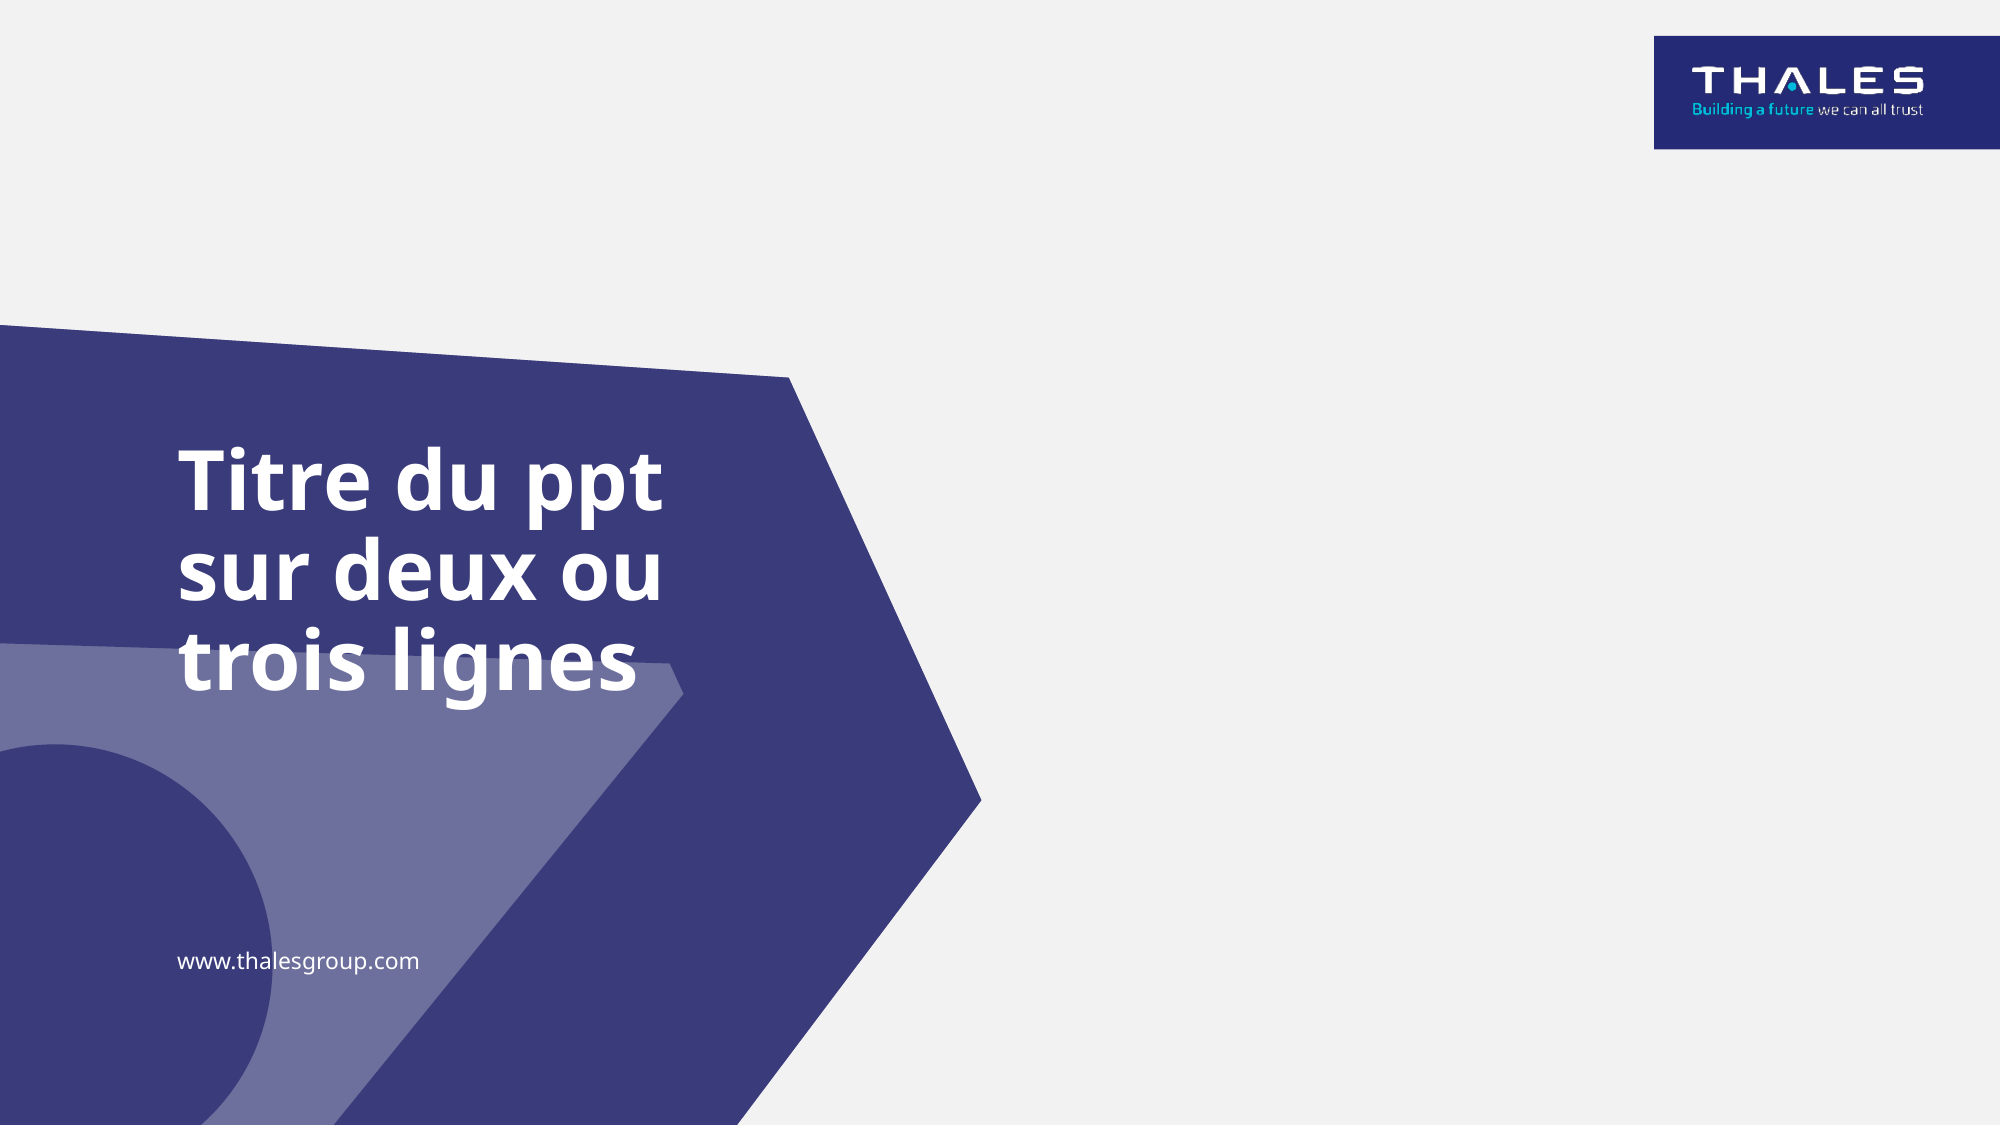

# Titre du ppt sur deux ou trois lignes